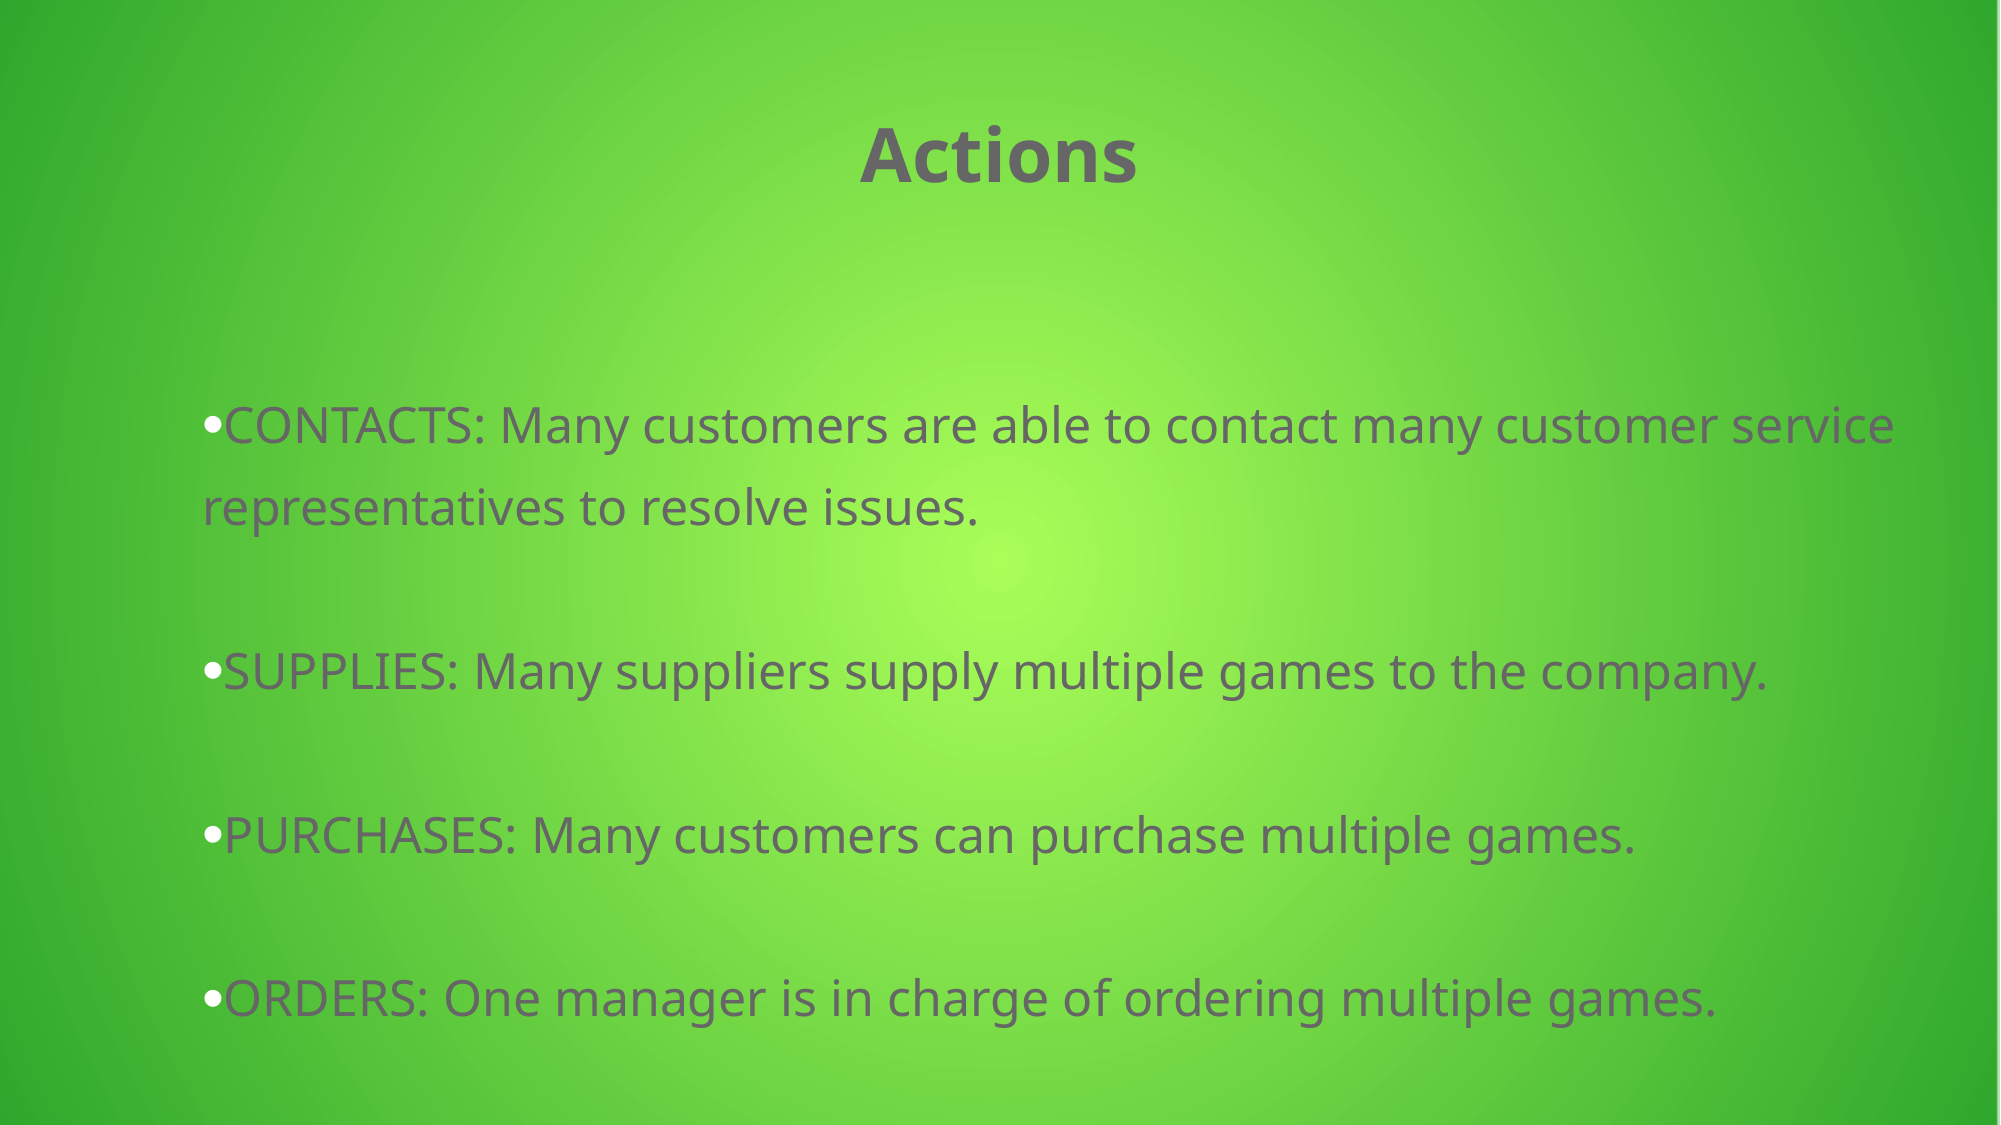

Actions
CONTACTS: Many customers are able to contact many customer service representatives to resolve issues.
SUPPLIES: Many suppliers supply multiple games to the company.
PURCHASES: Many customers can purchase multiple games.
ORDERS: One manager is in charge of ordering multiple games.